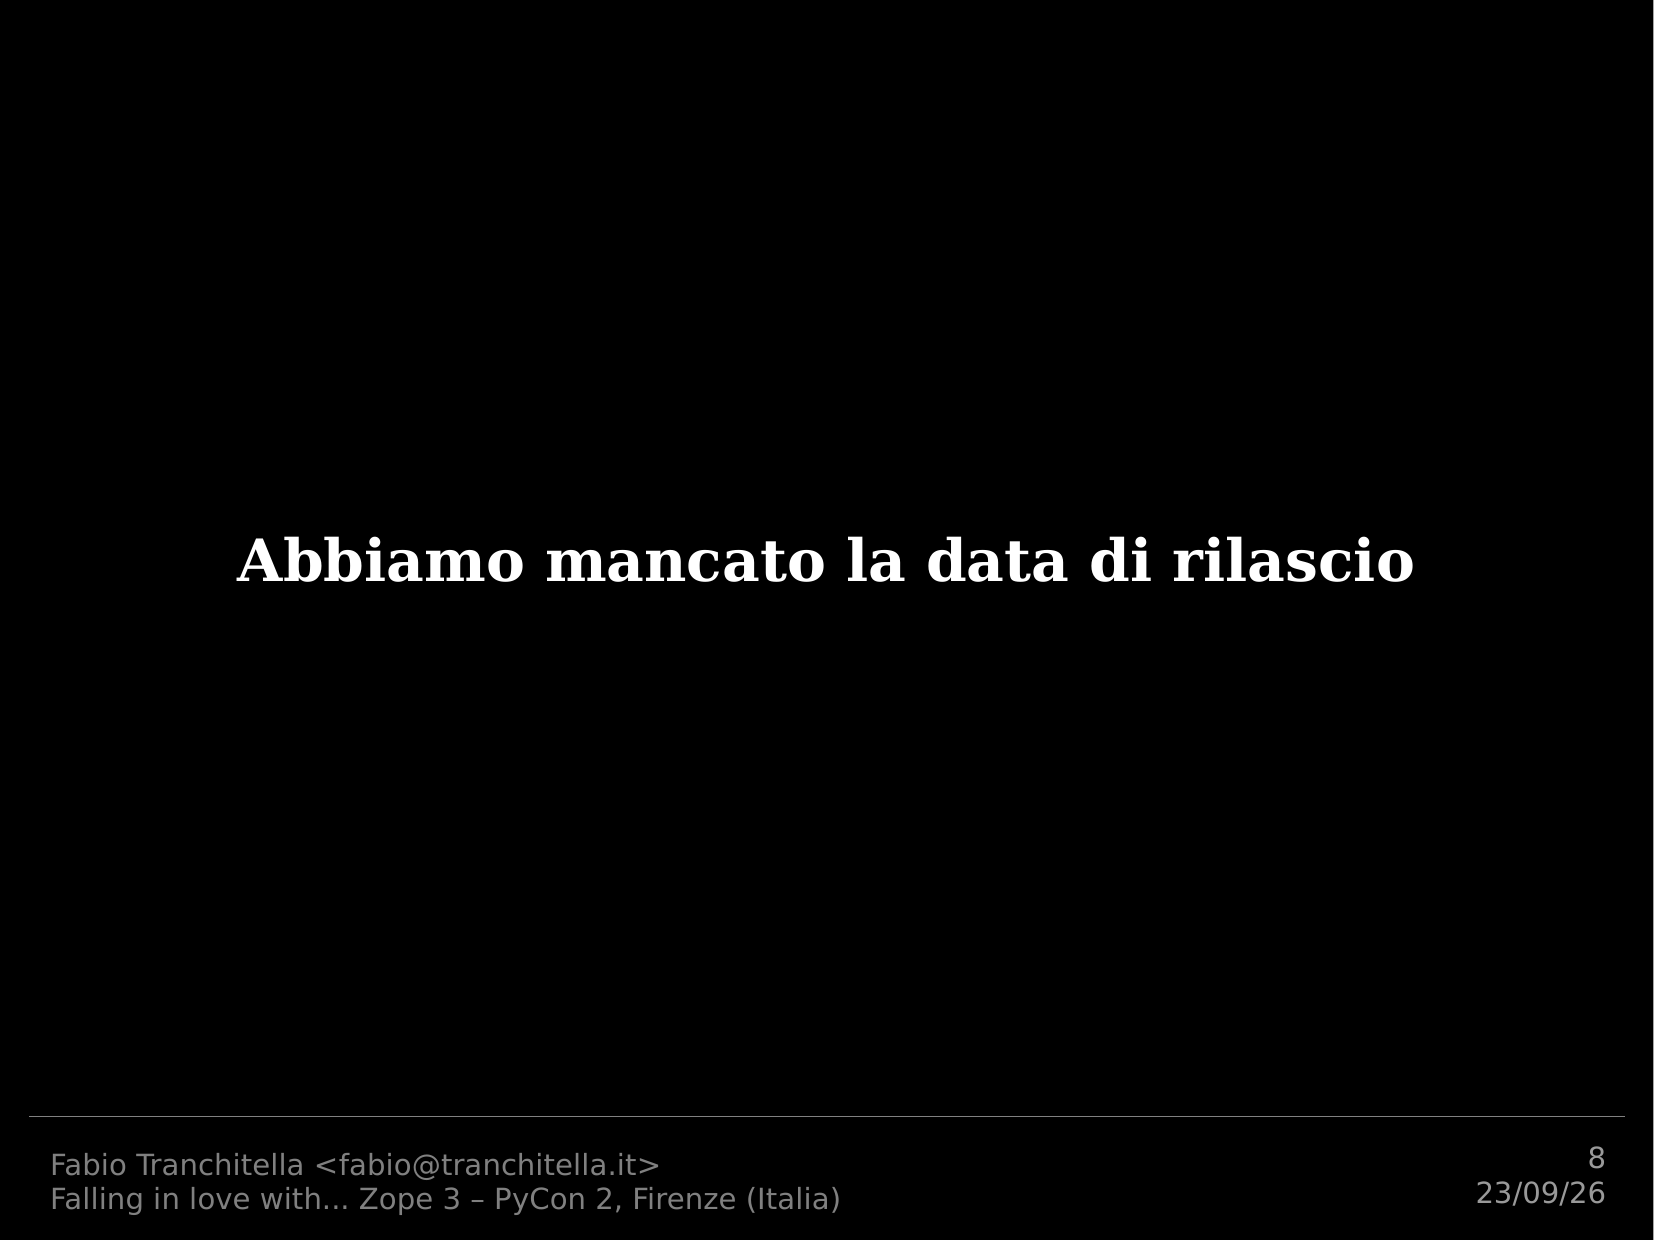

# Abbiamo mancato la data di rilascio
8